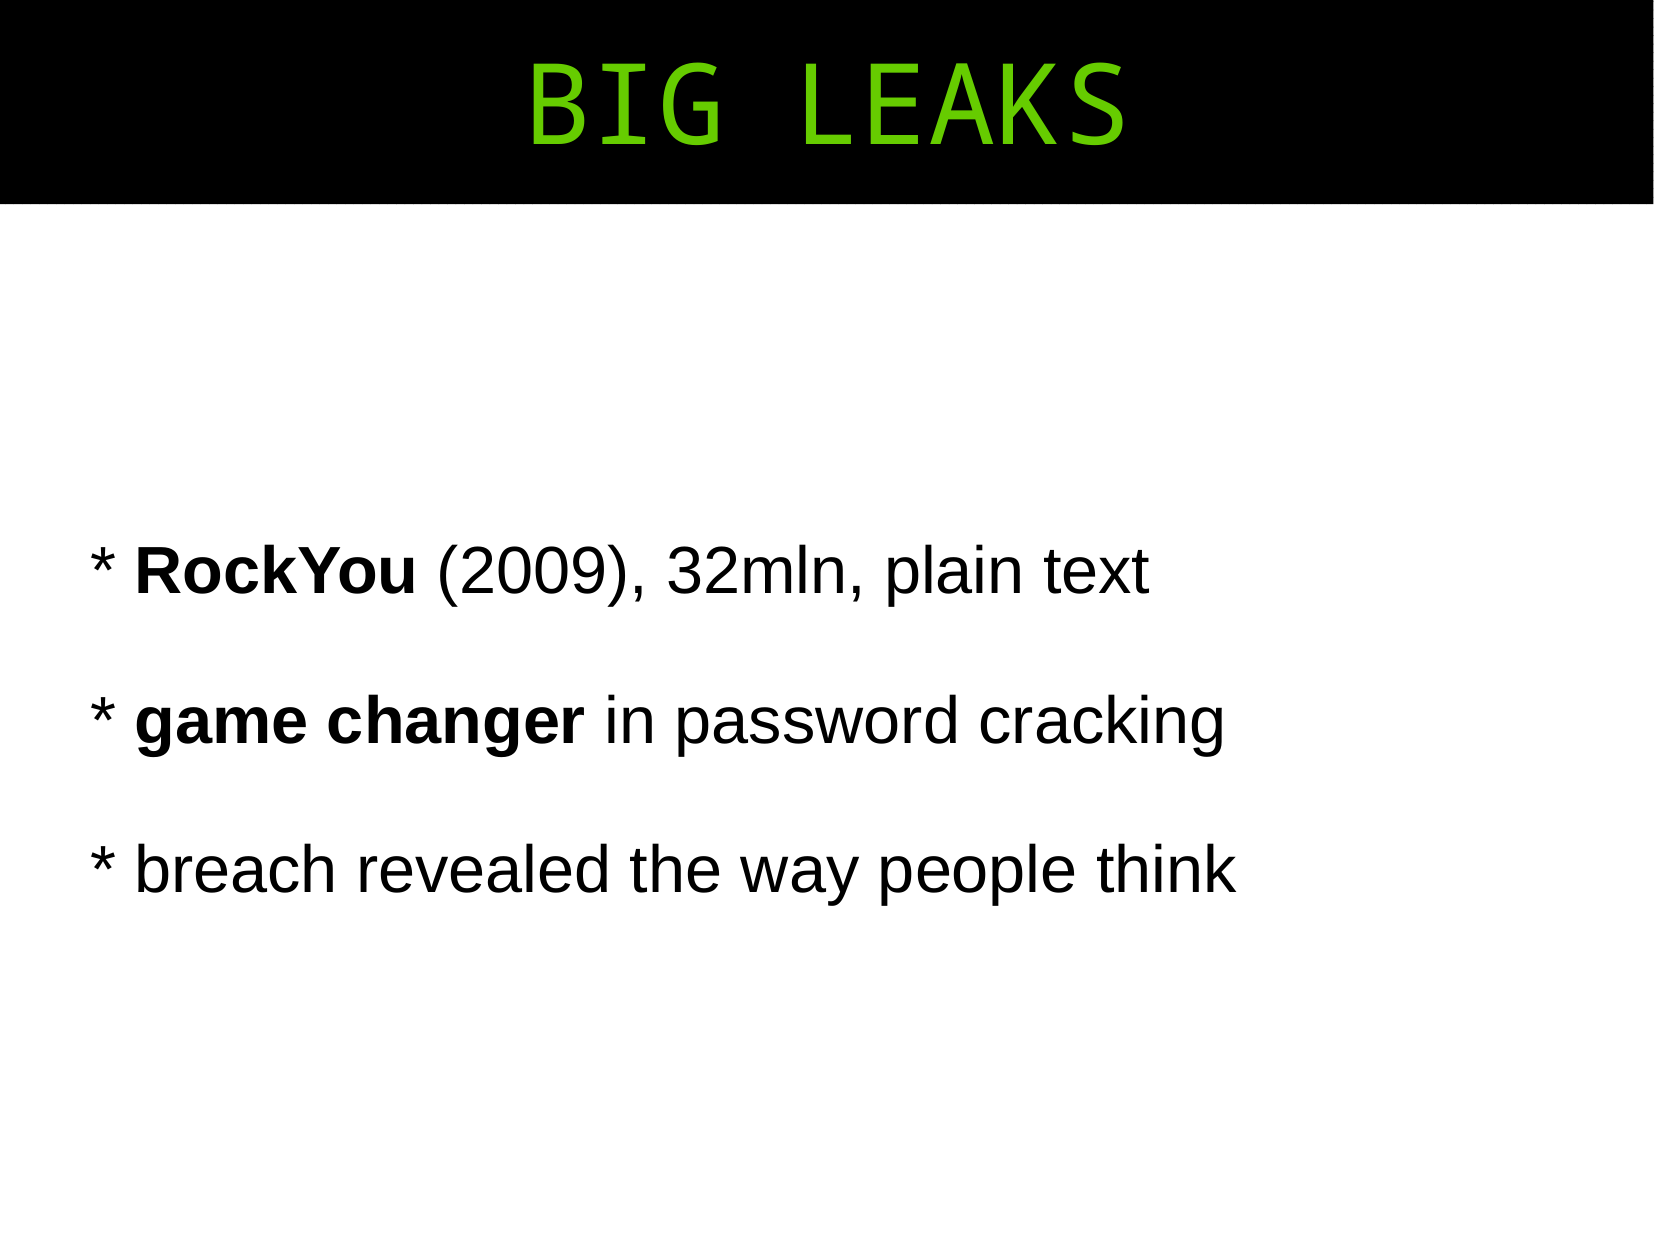

# BIG LEAKS
* RockYou (2009), 32mln, plain text
* game changer in password cracking
* breach revealed the way people think